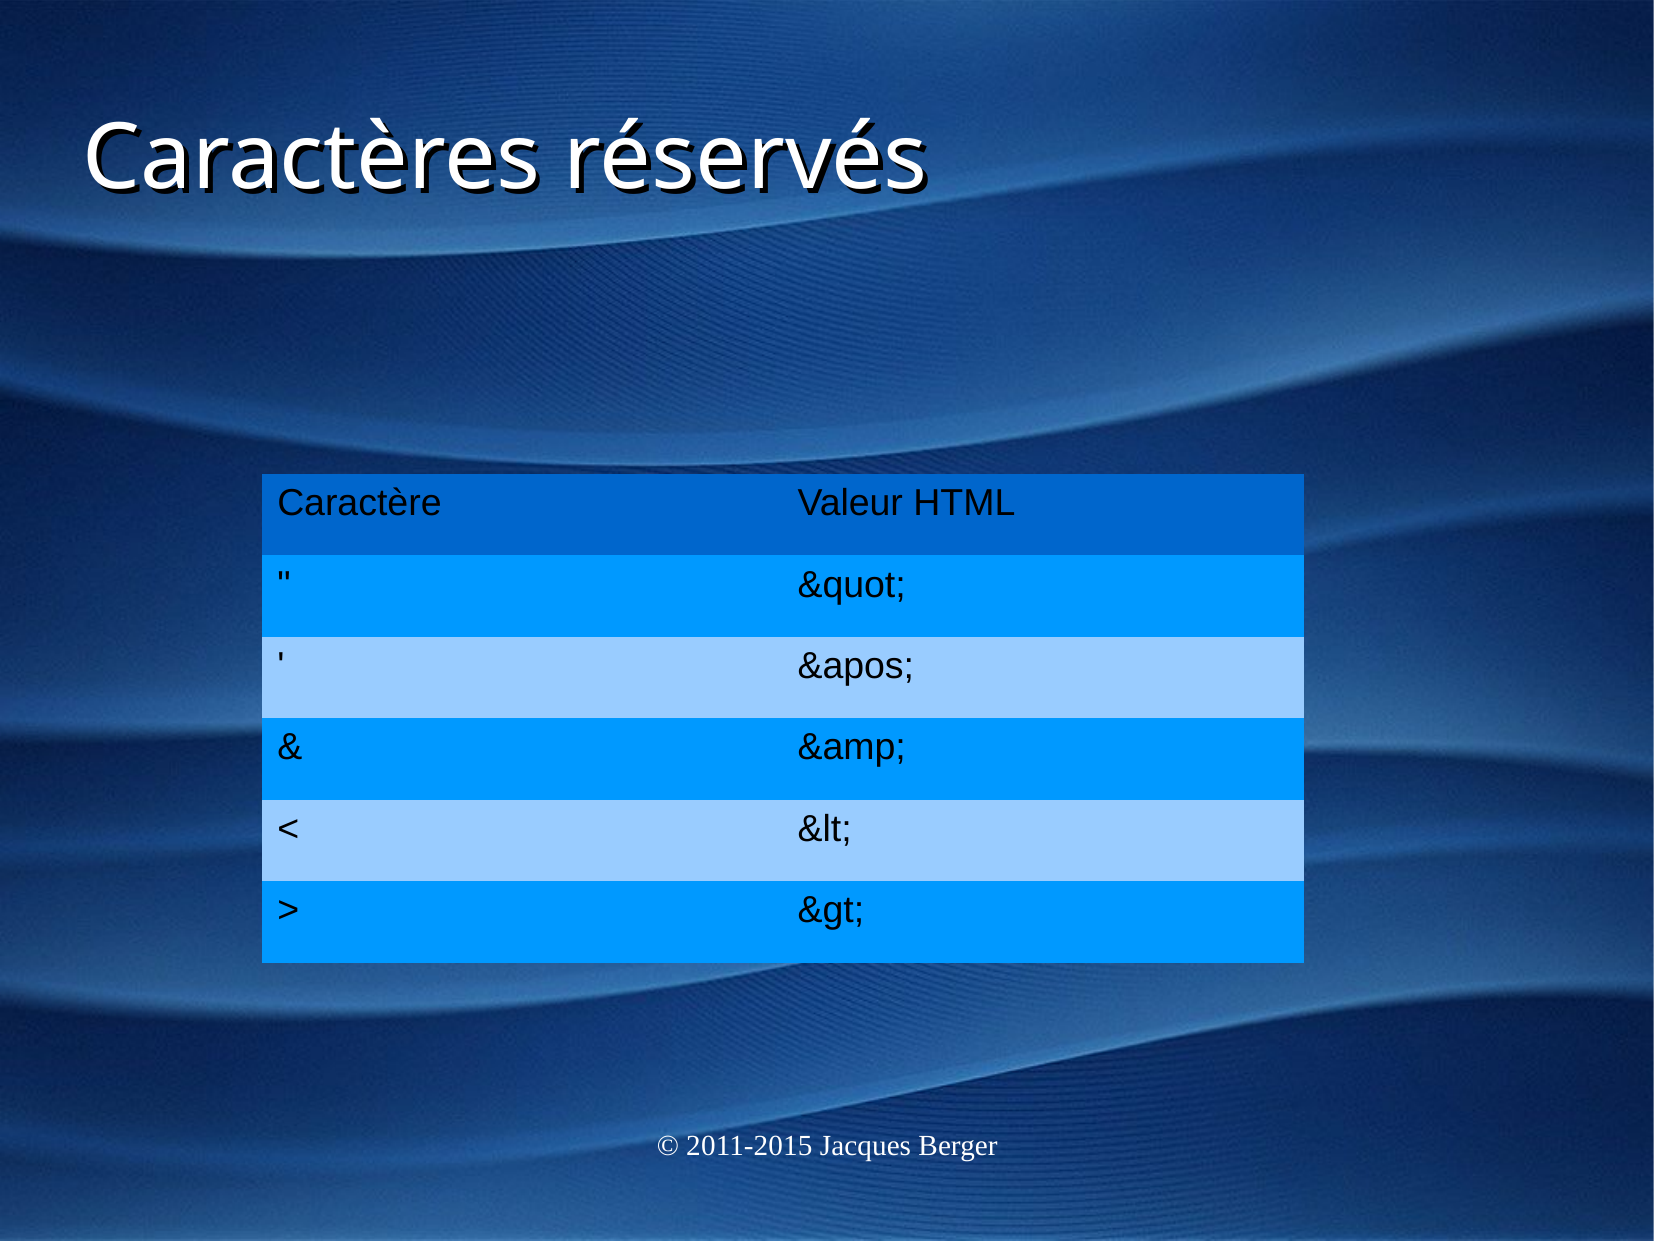

# Caractères réservés
| Caractère | Valeur HTML |
| --- | --- |
| " | &quot; |
| ' | &apos; |
| & | &amp; |
| < | &lt; |
| > | &gt; |
© 2011-2015 Jacques Berger